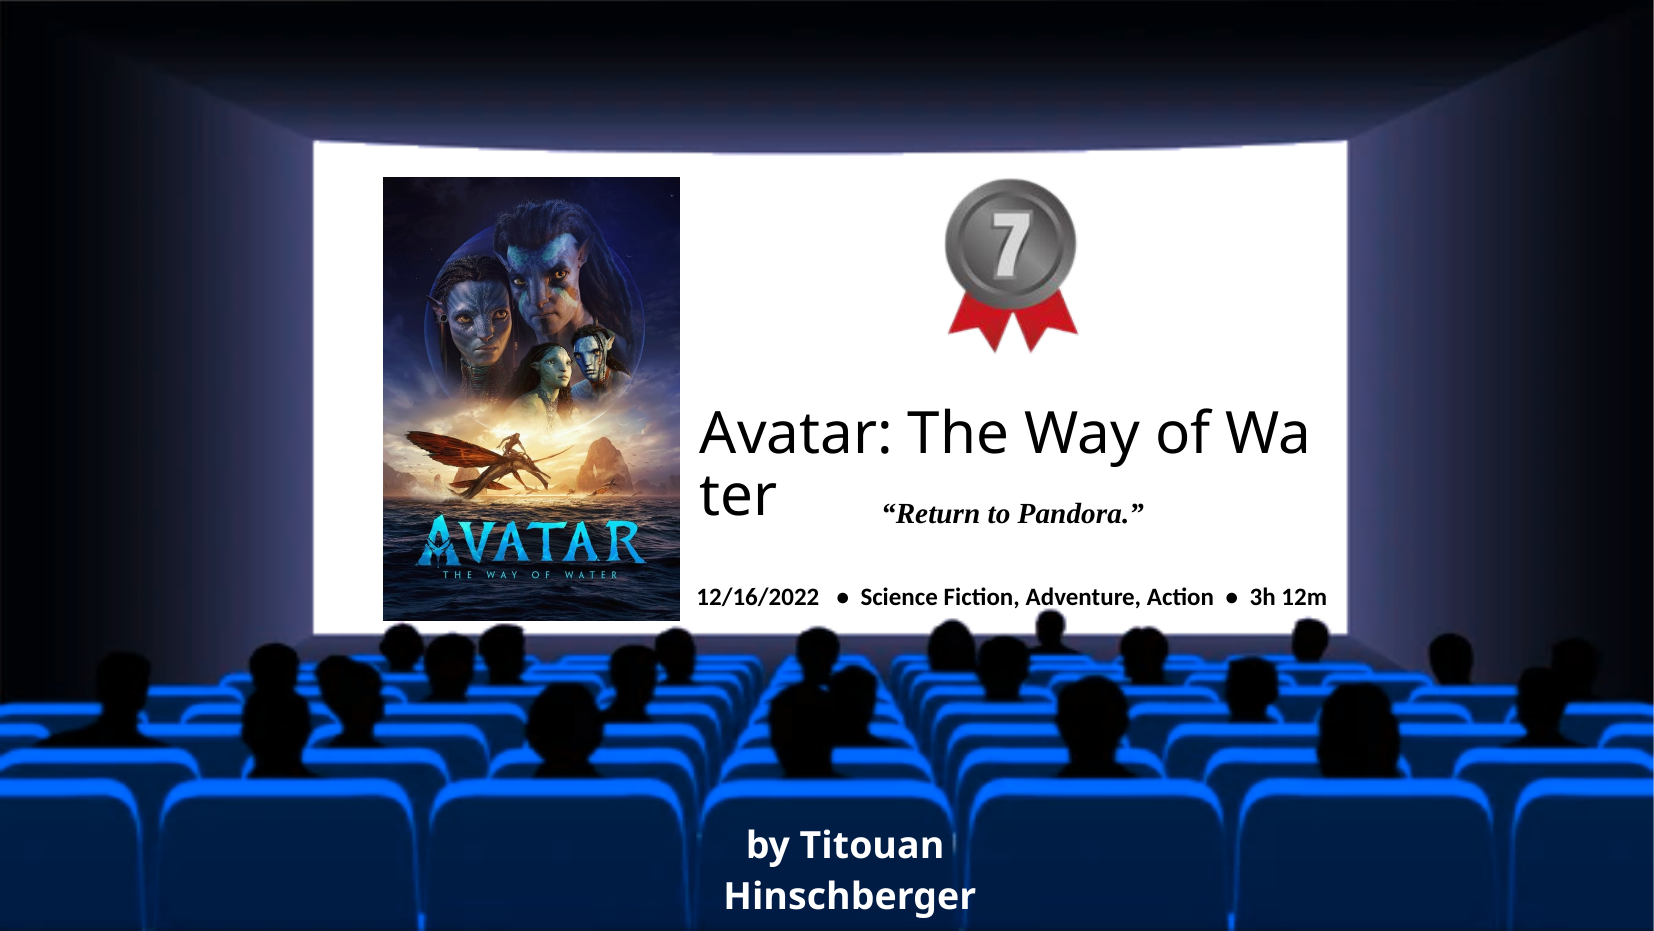

Avatar: The Way of Water
“Return to Pandora.”
12/16/2022 • Science Fiction, Adventure, Action • 3h 12m